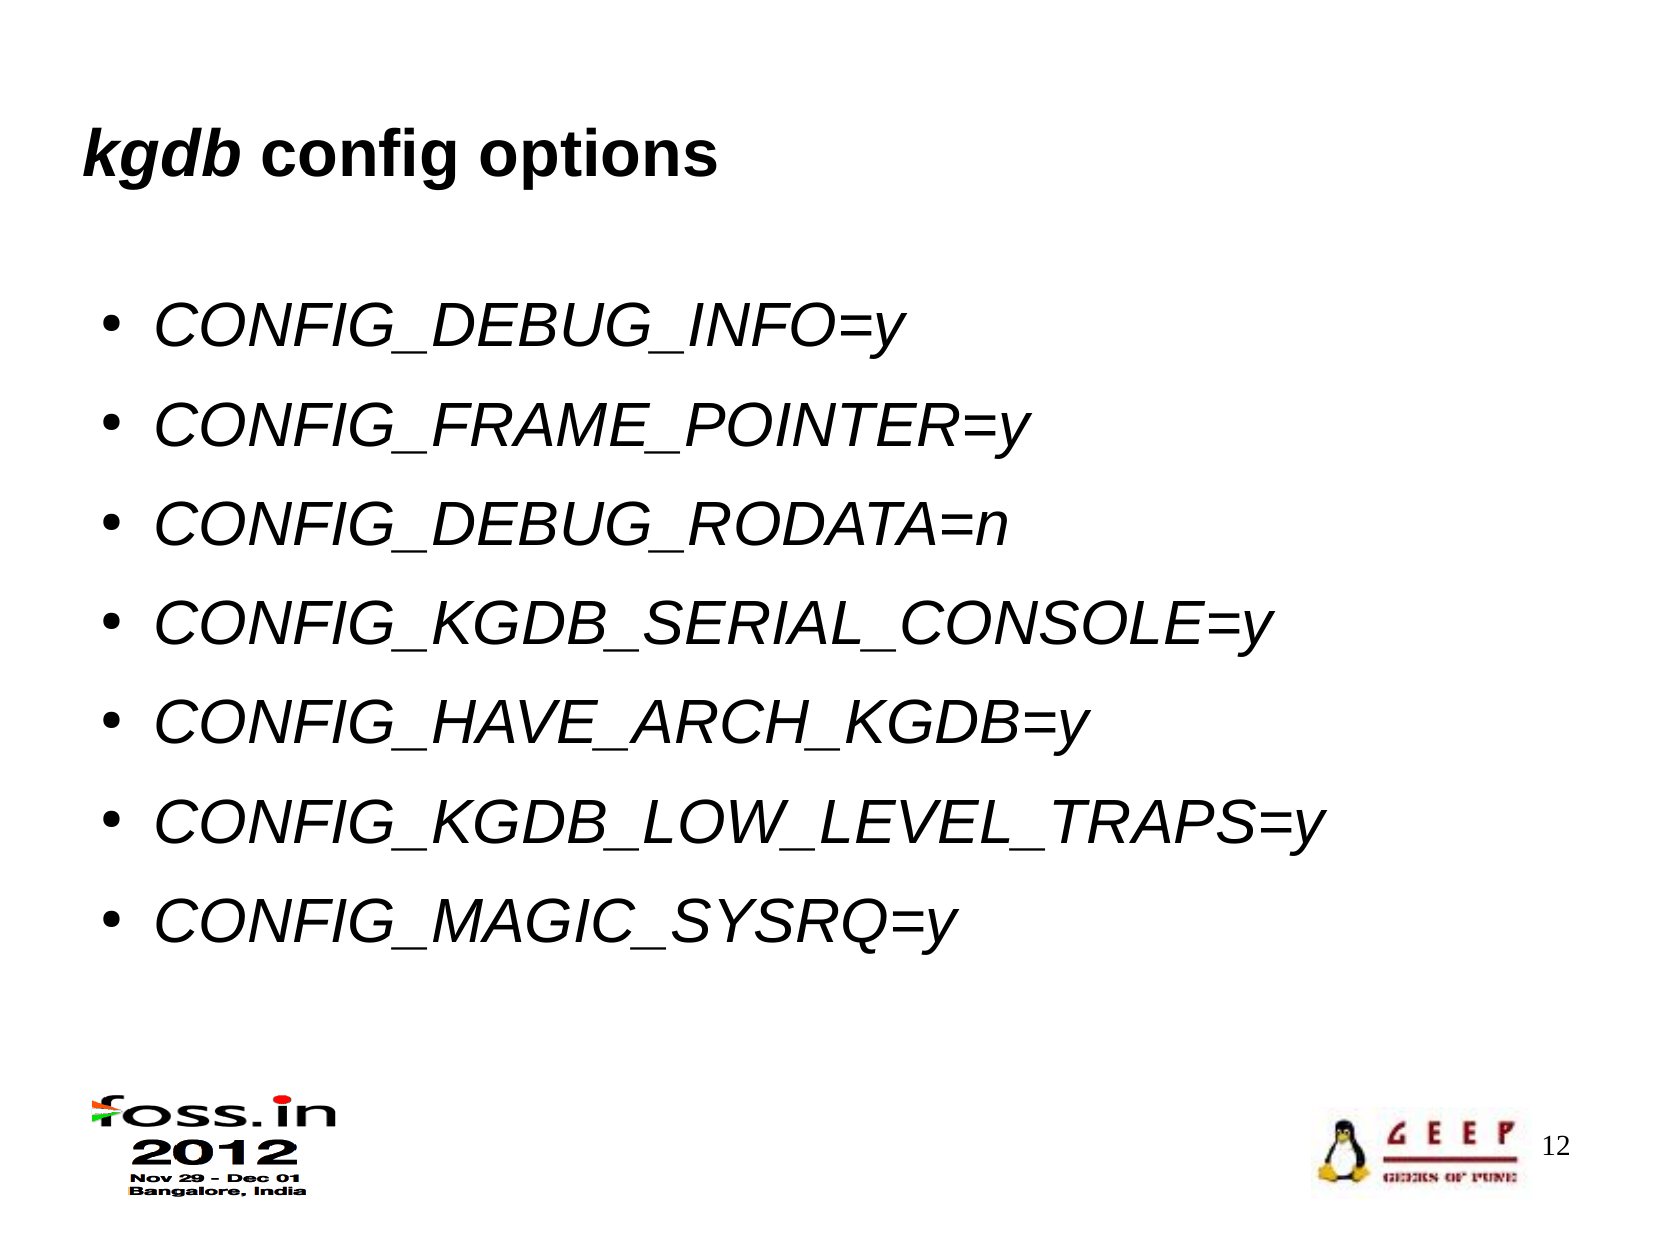

# kgdb config options
CONFIG_DEBUG_INFO=y
CONFIG_FRAME_POINTER=y
CONFIG_DEBUG_RODATA=n
CONFIG_KGDB_SERIAL_CONSOLE=y
CONFIG_HAVE_ARCH_KGDB=y
CONFIG_KGDB_LOW_LEVEL_TRAPS=y
CONFIG_MAGIC_SYSRQ=y
12